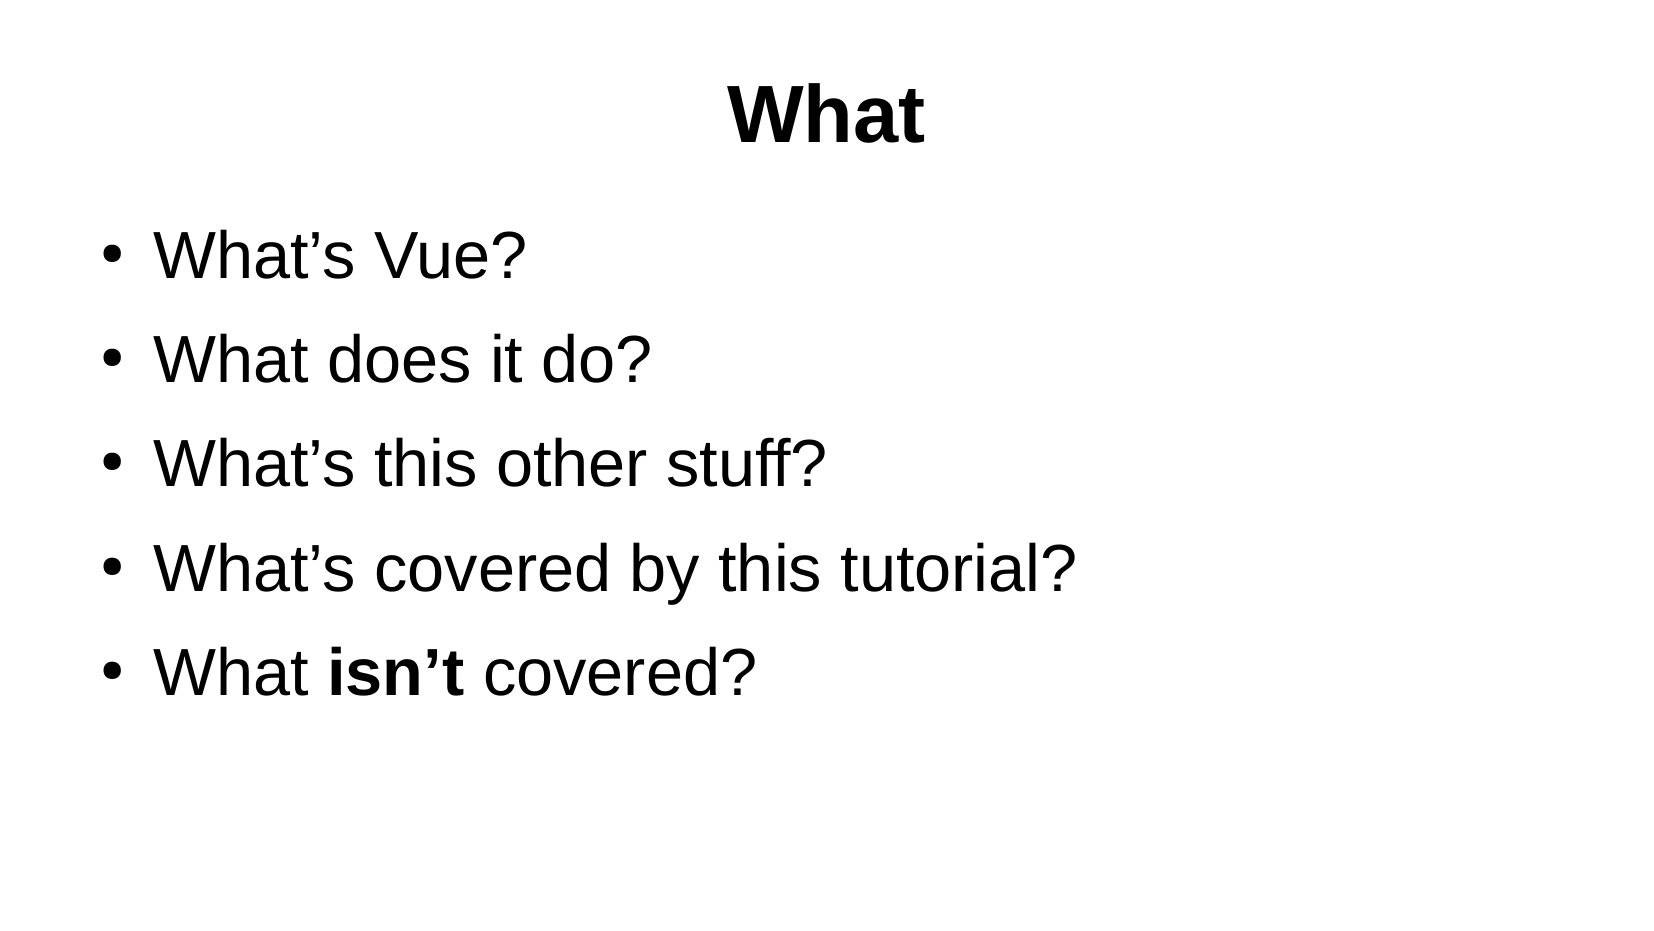

# What
What’s Vue?
What does it do?
What’s this other stuff?
What’s covered by this tutorial?
What isn’t covered?